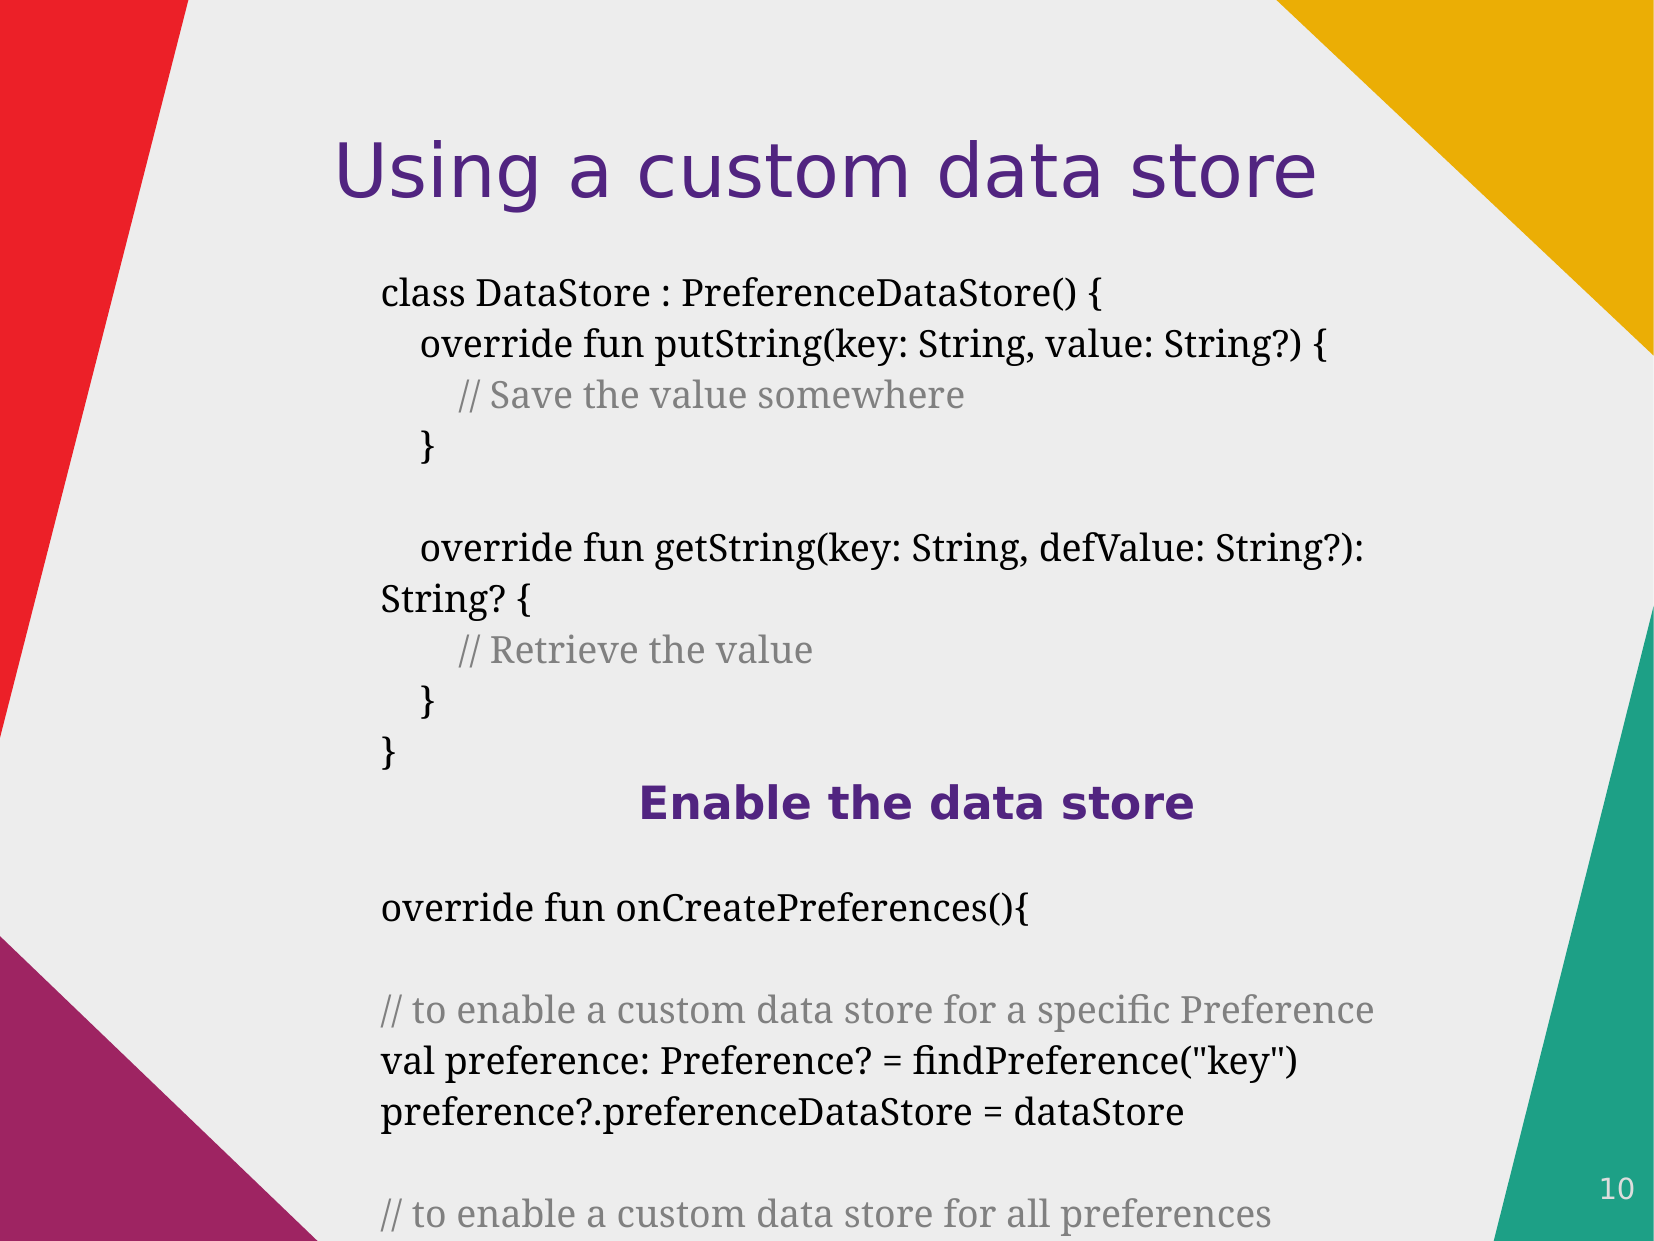

# Using a custom data store
class DataStore : PreferenceDataStore() {
 override fun putString(key: String, value: String?) {
 // Save the value somewhere
 }
 override fun getString(key: String, defValue: String?): String? {
 // Retrieve the value
 }
}
Enable the data store
override fun onCreatePreferences(){
// to enable a custom data store for a specific Preference
val preference: Preference? = findPreference("key")
preference?.preferenceDataStore = dataStore
// to enable a custom data store for all preferences
val preferenceManager = preferenceManager
preferenceManager.preferenceDataStore = dataStore
}
10